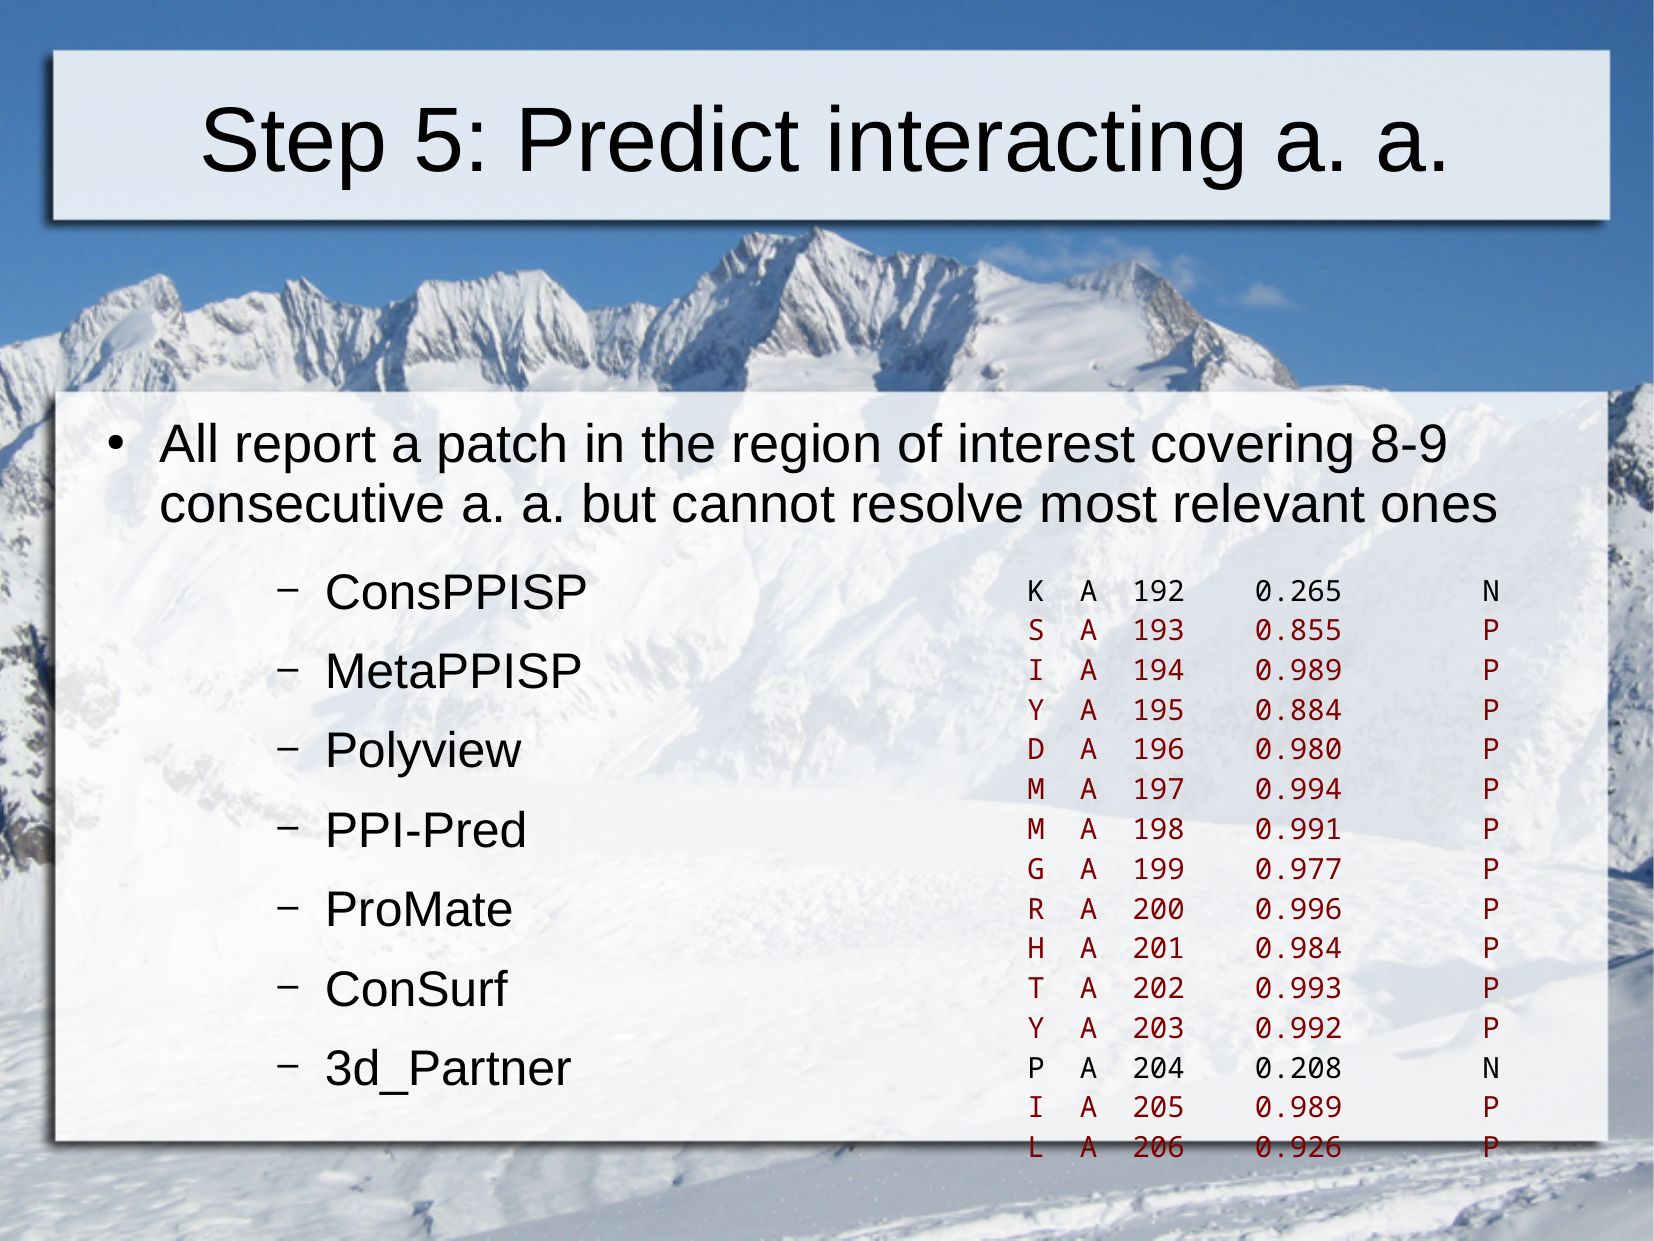

# Step 5: Predict interacting a. a.
All report a patch in the region of interest covering 8-9 consecutive a. a. but cannot resolve most relevant ones
ConsPPISP
MetaPPISP
Polyview
PPI-Pred
ProMate
ConSurf
3d_Partner
K A 192 0.265 N
S A 193 0.855 P
I A 194 0.989 P
Y A 195 0.884 P
D A 196 0.980 P
M A 197 0.994 P
M A 198 0.991 P
G A 199 0.977 P
R A 200 0.996 P
H A 201 0.984 P
T A 202 0.993 P
Y A 203 0.992 P
P A 204 0.208 N
I A 205 0.989 P
L A 206 0.926 P